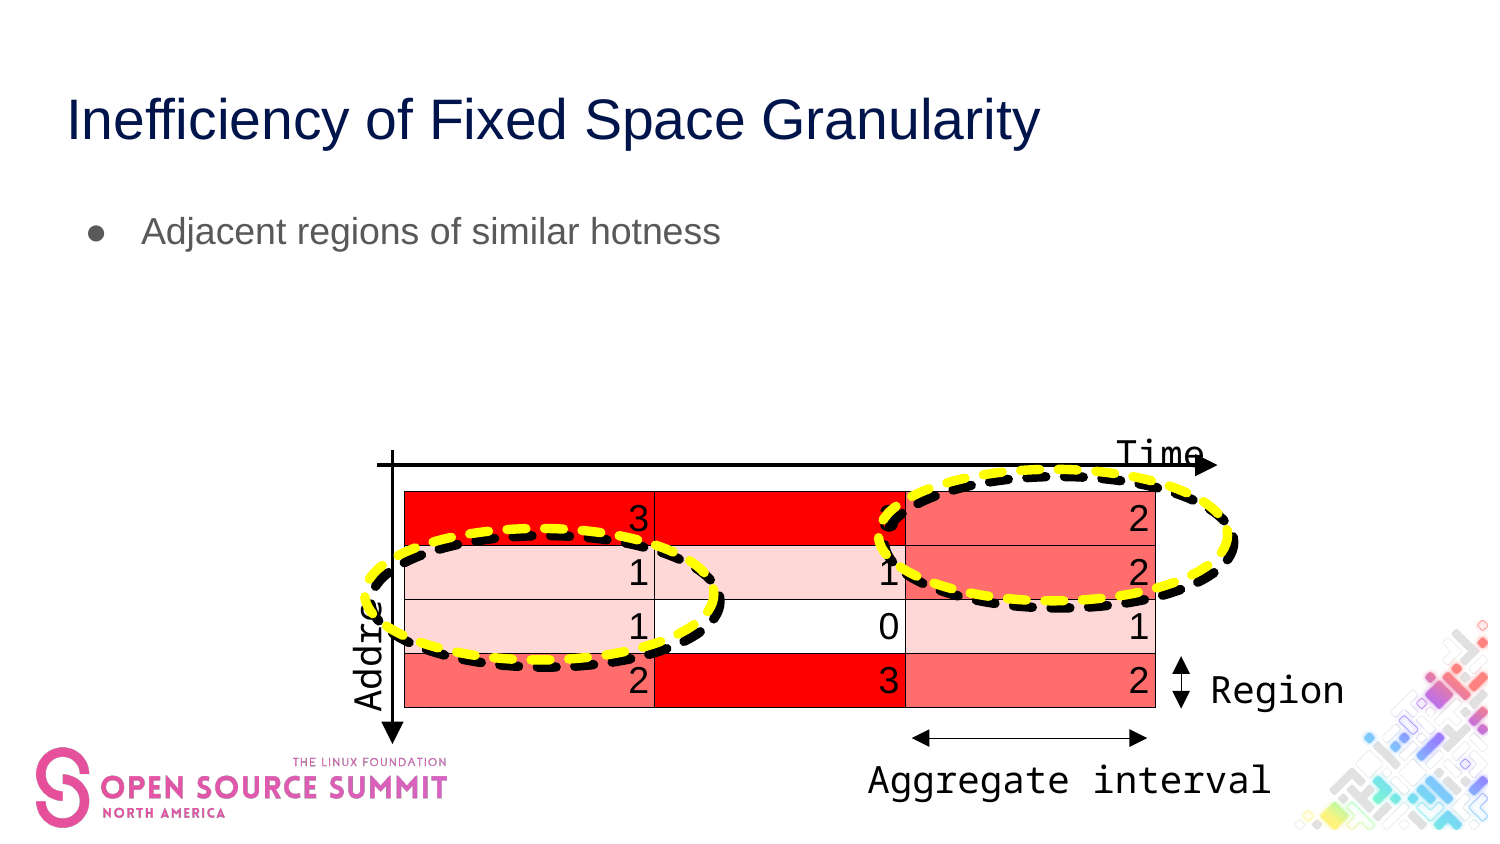

# Inefficiency of Fixed Space Granularity
Adjacent regions of similar hotness
Time
| 3 | 3 | 2 |
| --- | --- | --- |
| 1 | 1 | 2 |
| 1 | 0 | 1 |
| 2 | 3 | 2 |
Address
Region
Aggregate interval